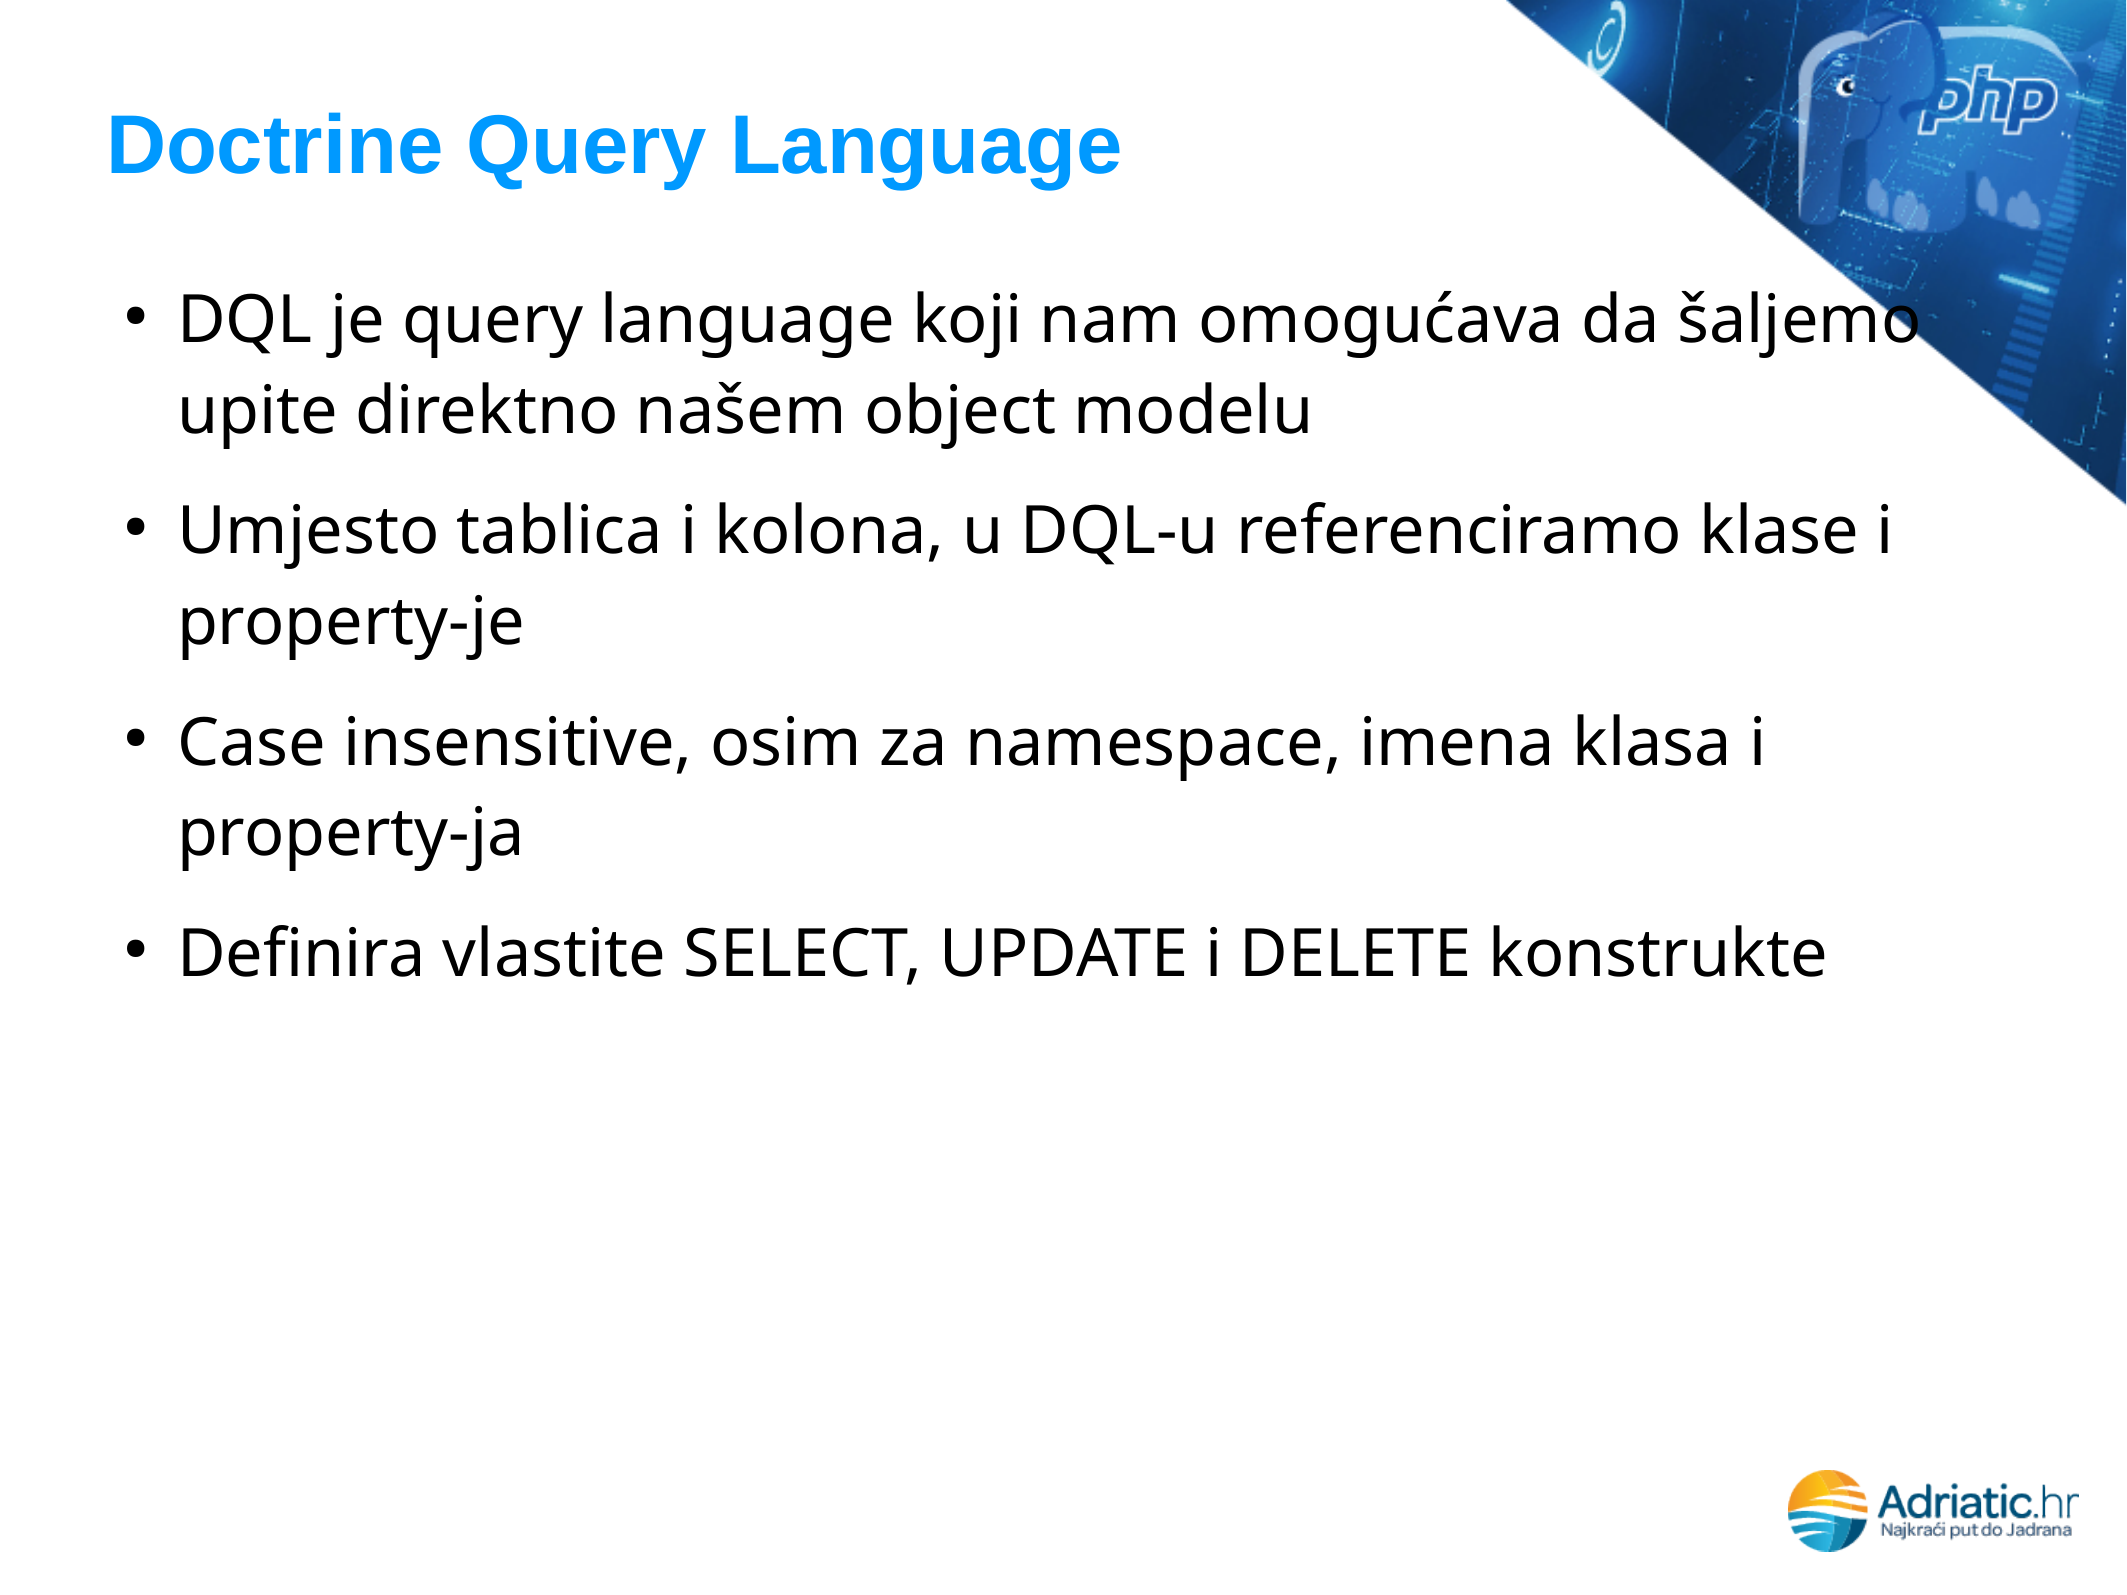

# Doctrine Query Language
DQL je query language koji nam omogućava da šaljemo upite direktno našem object modelu
Umjesto tablica i kolona, u DQL-u referenciramo klase i property-je
Case insensitive, osim za namespace, imena klasa i property-ja
Definira vlastite SELECT, UPDATE i DELETE konstrukte